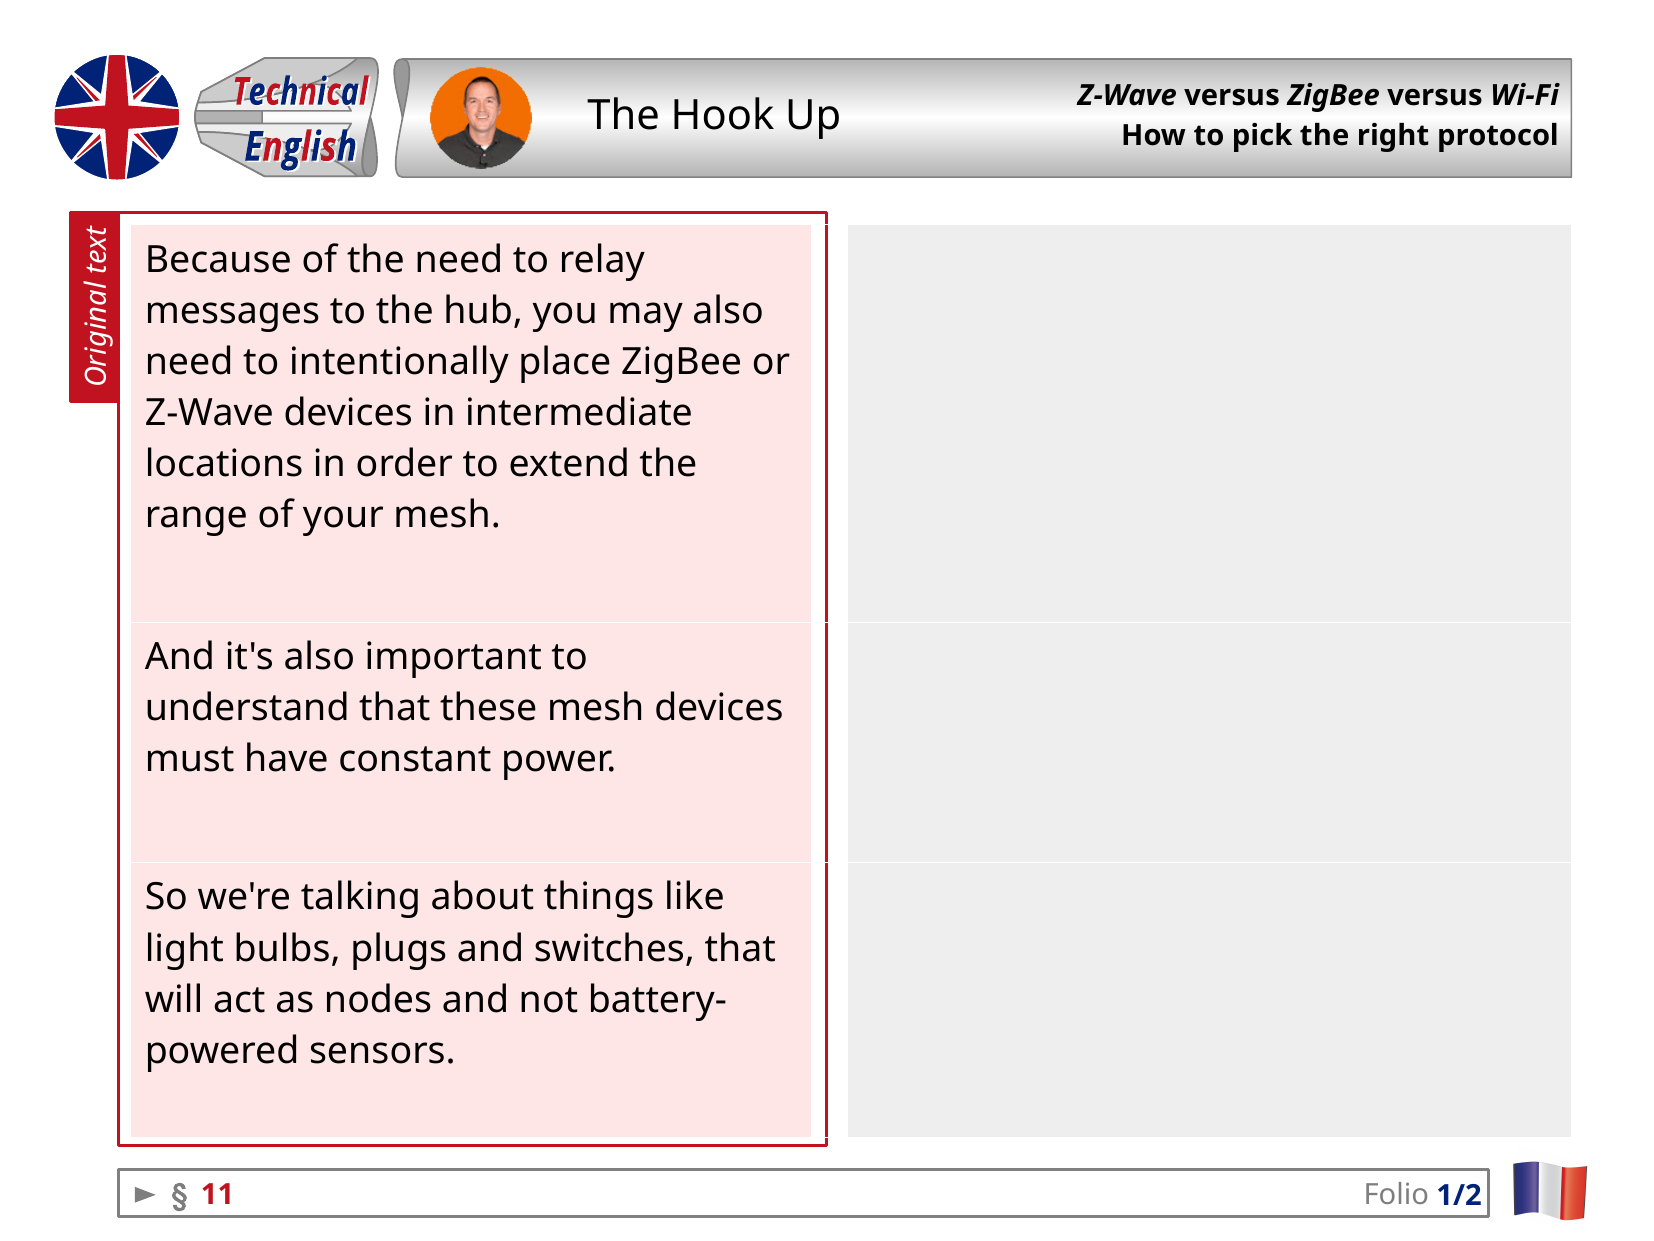

#
| Because of the need to relay messages to the hub, you may also need to intentionally place ZigBee or Z‑Wave devices in intermediate locations in order to extend the range of your mesh. | | |
| --- | --- | --- |
| And it's also important to understand that these mesh devices must have constant power. | | |
| So we're talking about things like light bulbs, plugs and switches, that will act as nodes and not battery-powered sensors. | | |
11
1/2